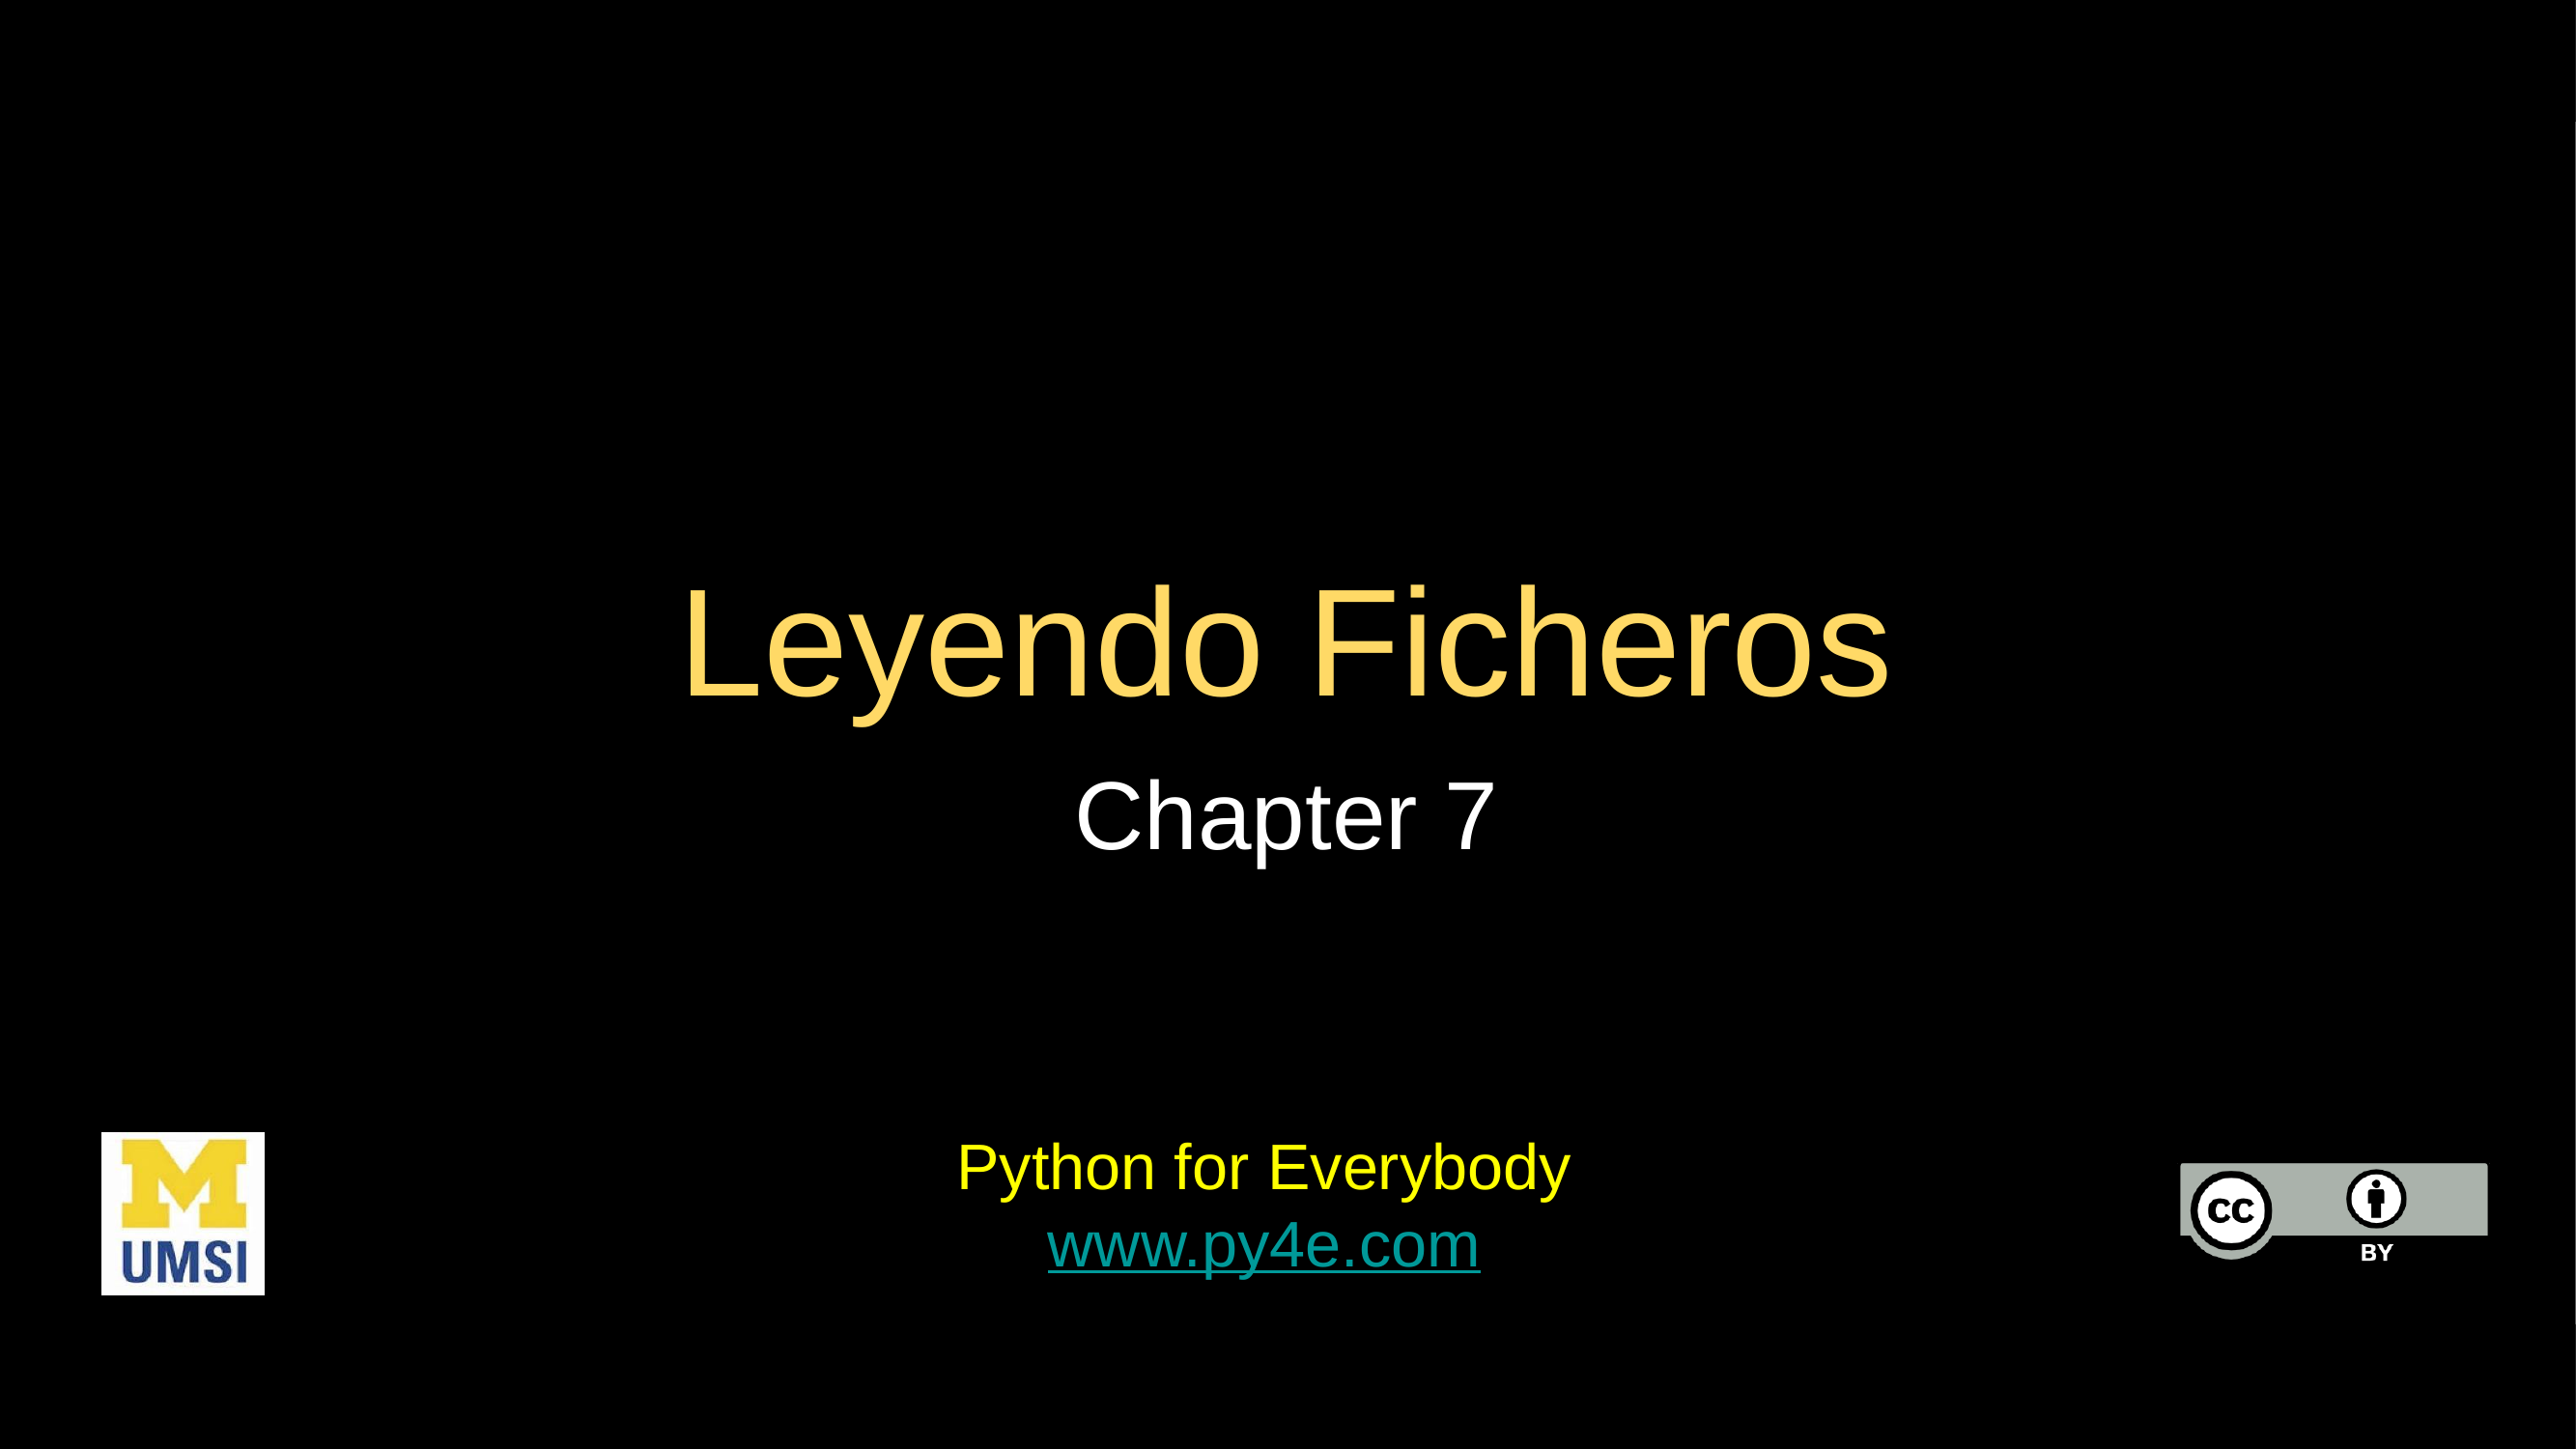

# Leyendo Ficheros
Chapter 7
Python for Everybody
www.py4e.com